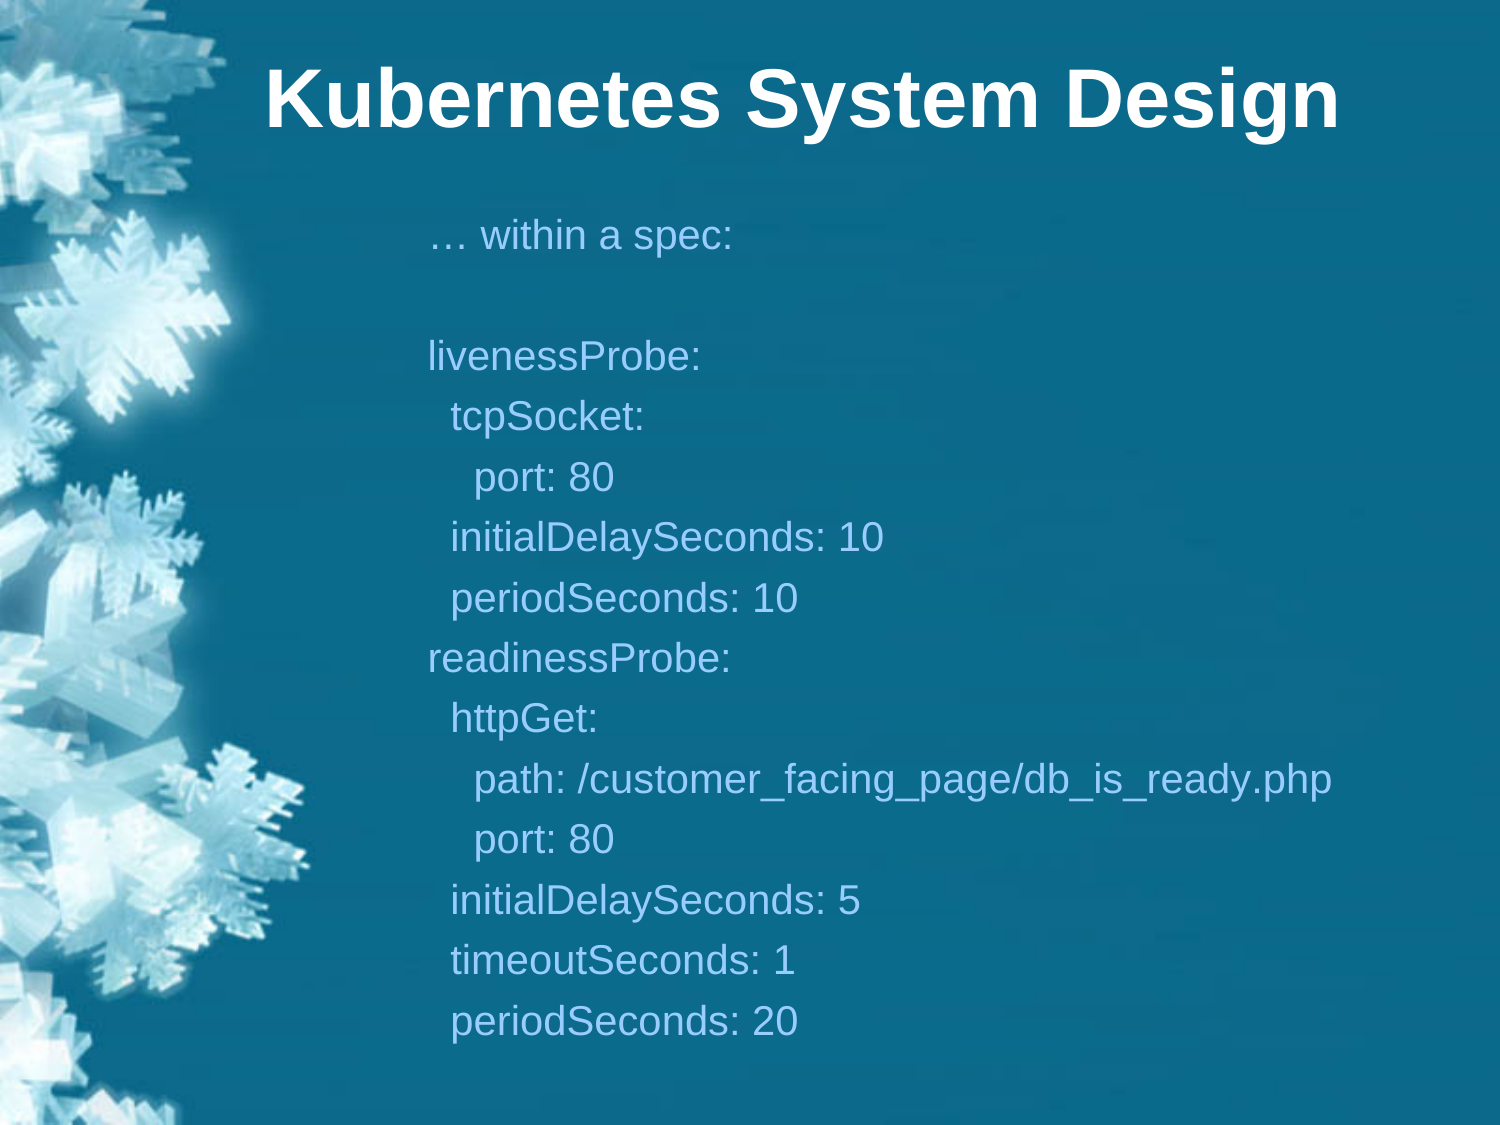

# Kubernetes System Design
… within a spec:
livenessProbe:
 tcpSocket:
 port: 80
 initialDelaySeconds: 10
 periodSeconds: 10
readinessProbe:
 httpGet:
 path: /customer_facing_page/db_is_ready.php
 port: 80
 initialDelaySeconds: 5
 timeoutSeconds: 1
 periodSeconds: 20